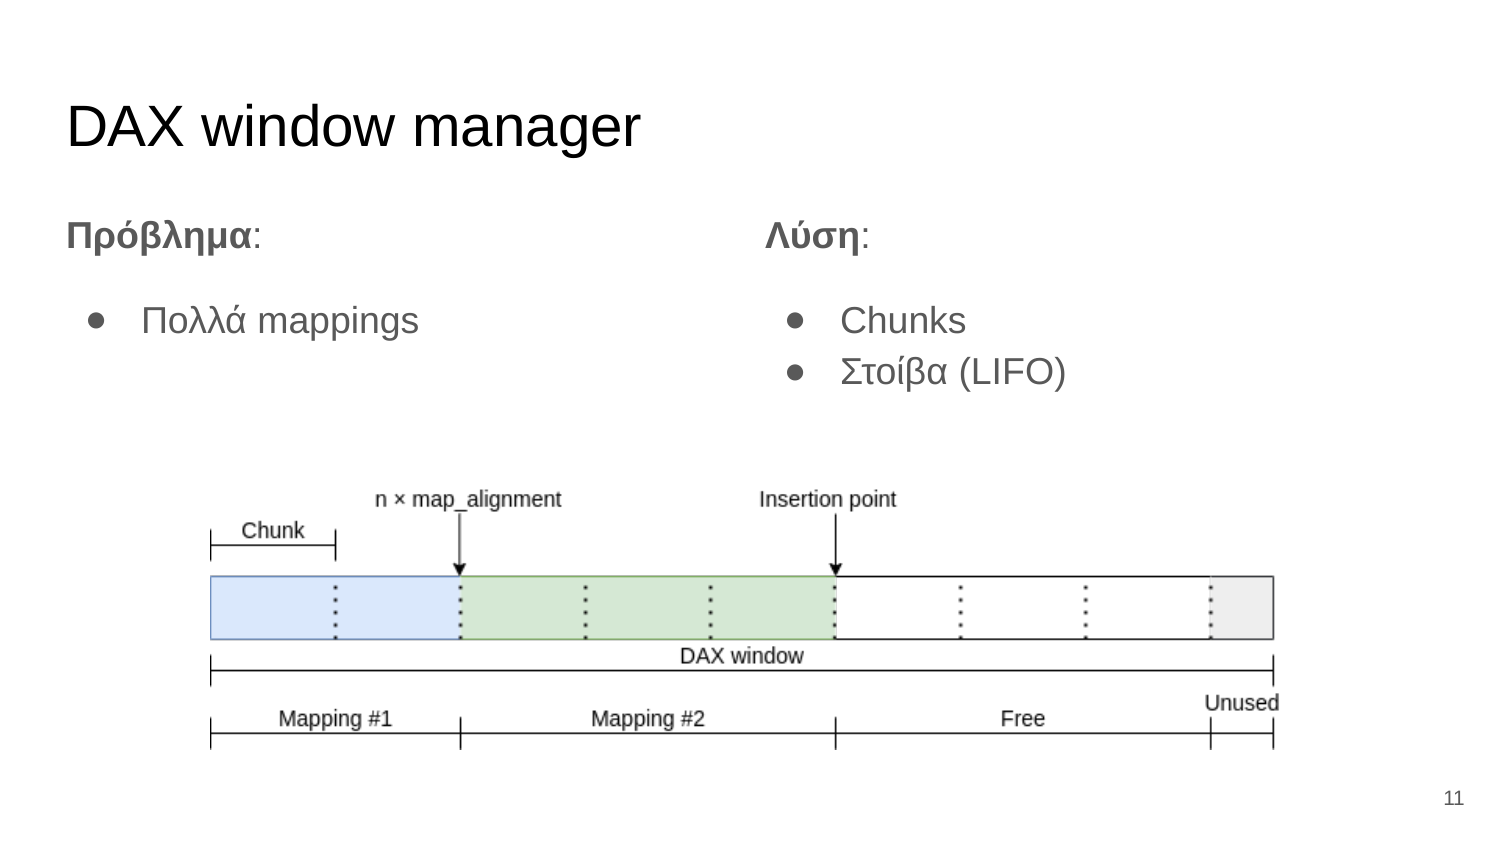

# DAX window manager
Πρόβλημα:
Πολλά mappings
Λύση:
Chunks
Στοίβα (LIFO)